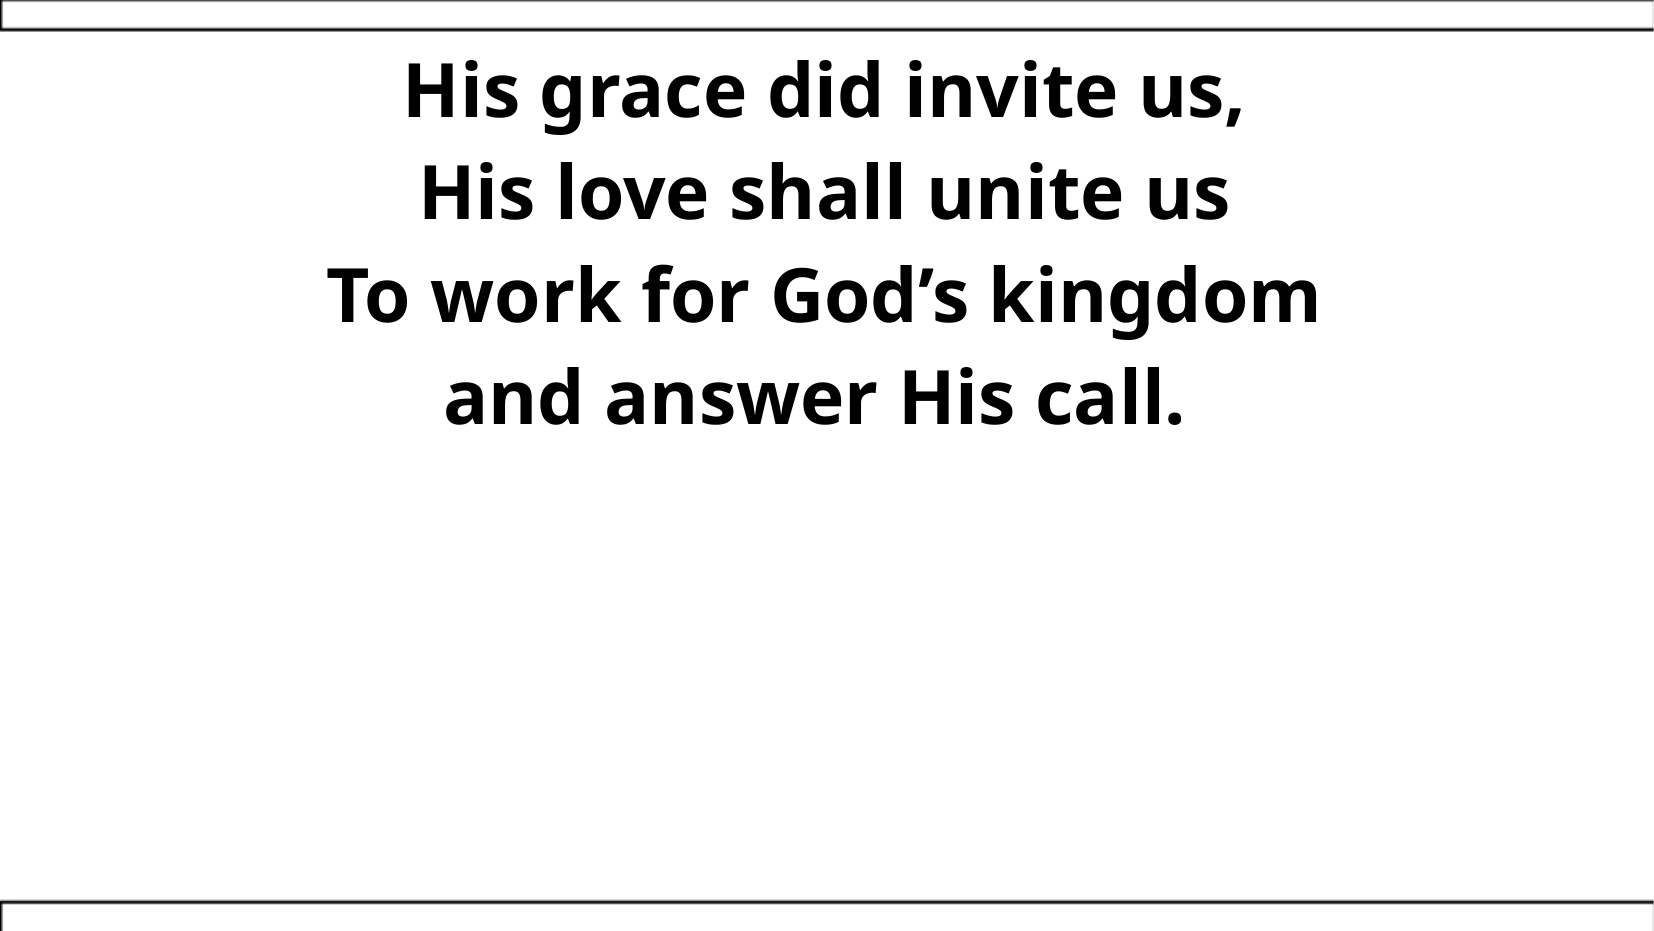

His grace did invite us,
His love shall unite us
To work for God’s kingdom
and answer His call.